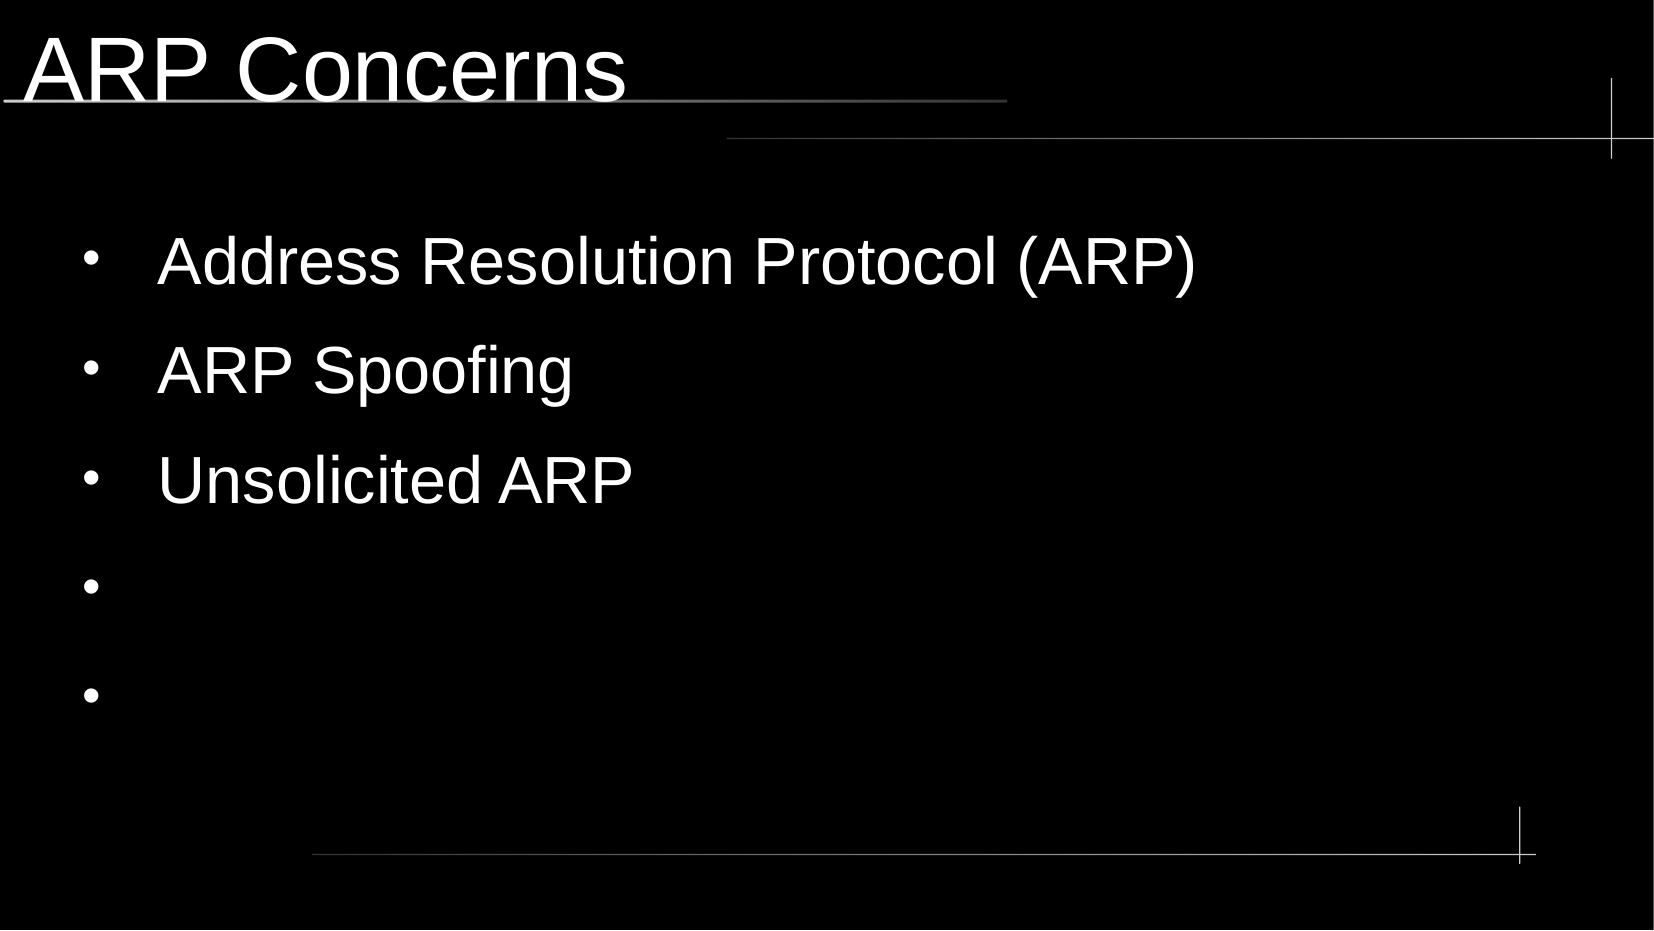

# ARP Concerns
Address Resolution Protocol (ARP)
ARP Spoofing
Unsolicited ARP